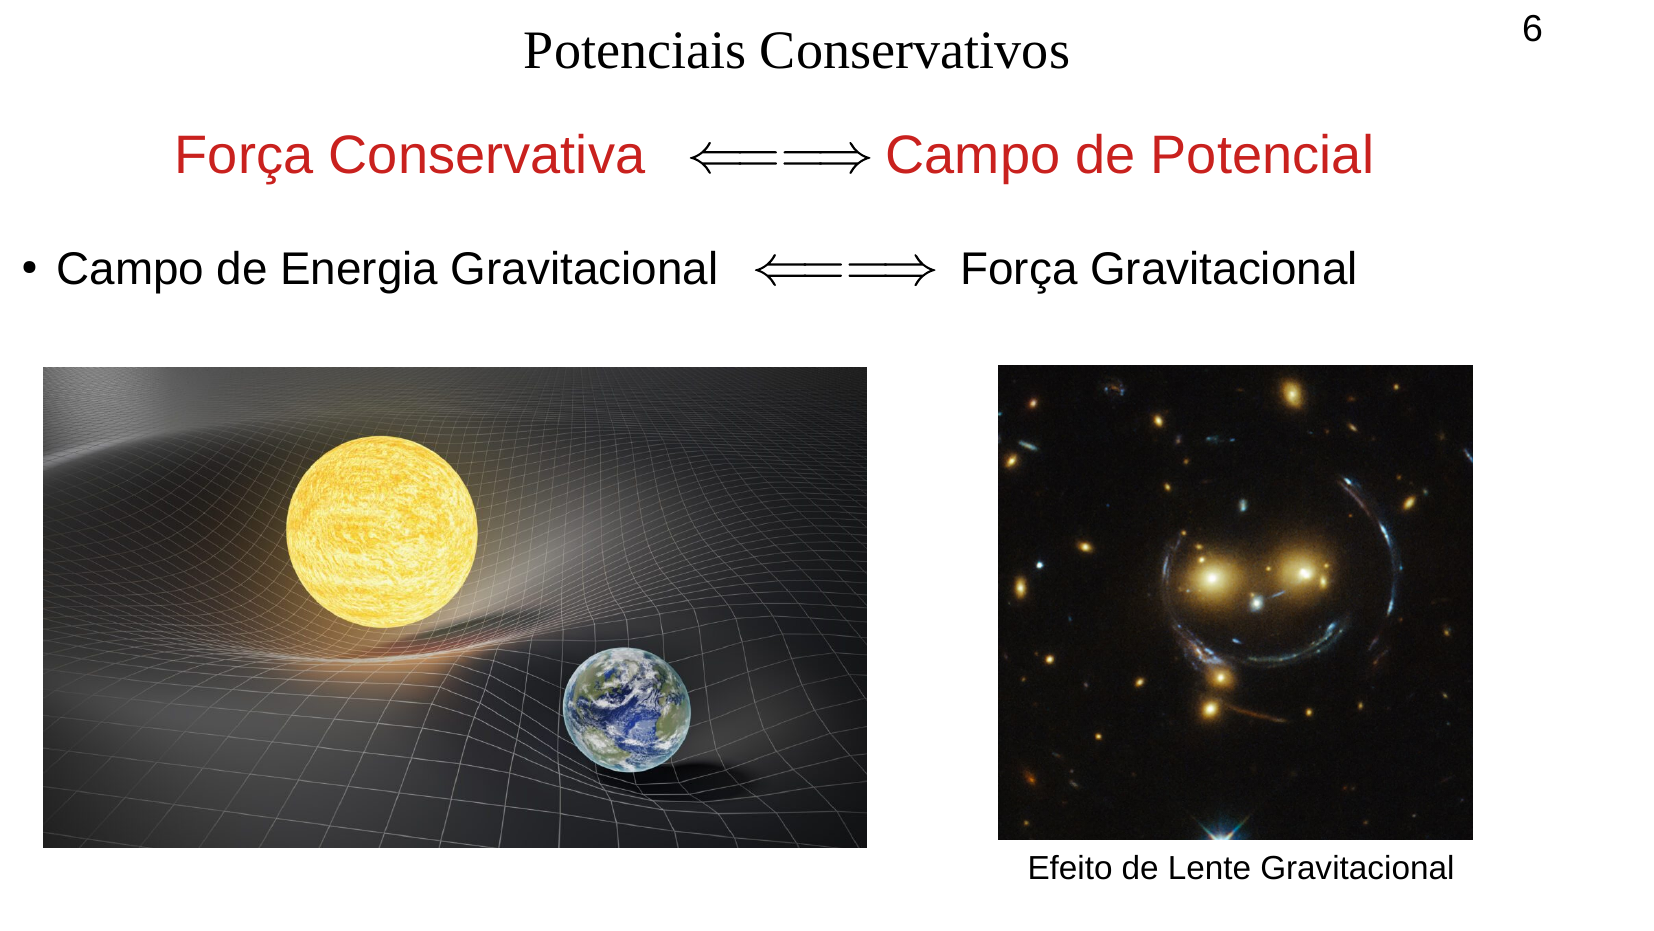

Potenciais Conservativos
Força Conservativa Campo de Potencial
Campo de Energia Gravitacional Força Gravitacional
Efeito de Lente Gravitacional